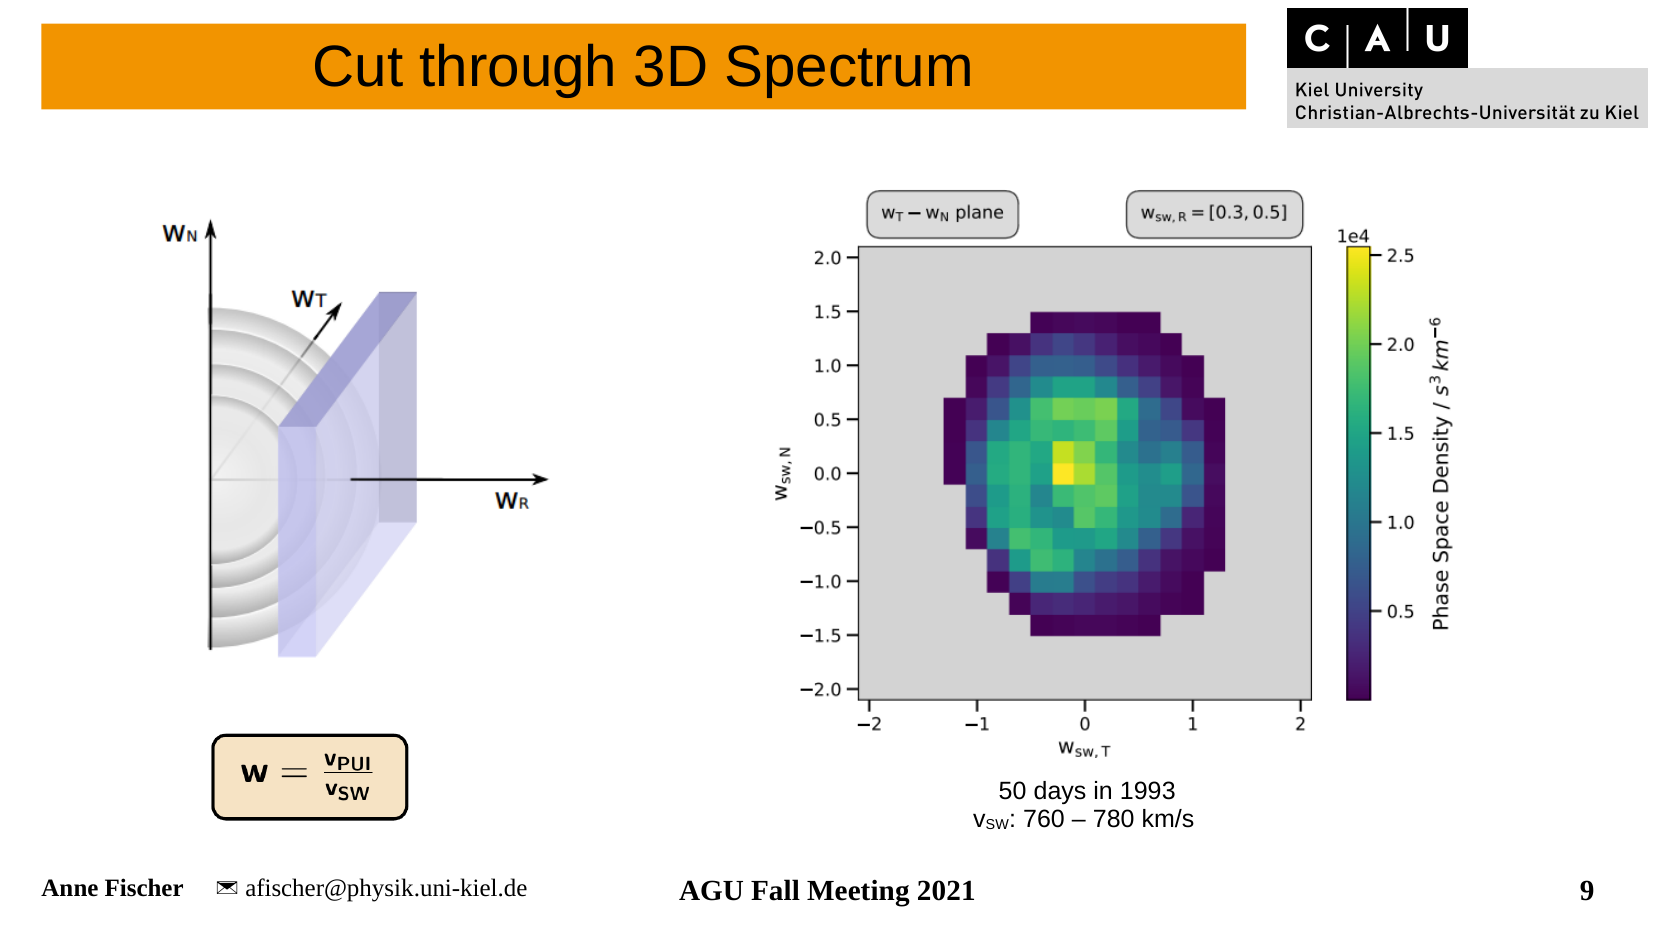

# Cut through 3D Spectrum
50 days in 1993
vSW: 760 – 780 km/s
9